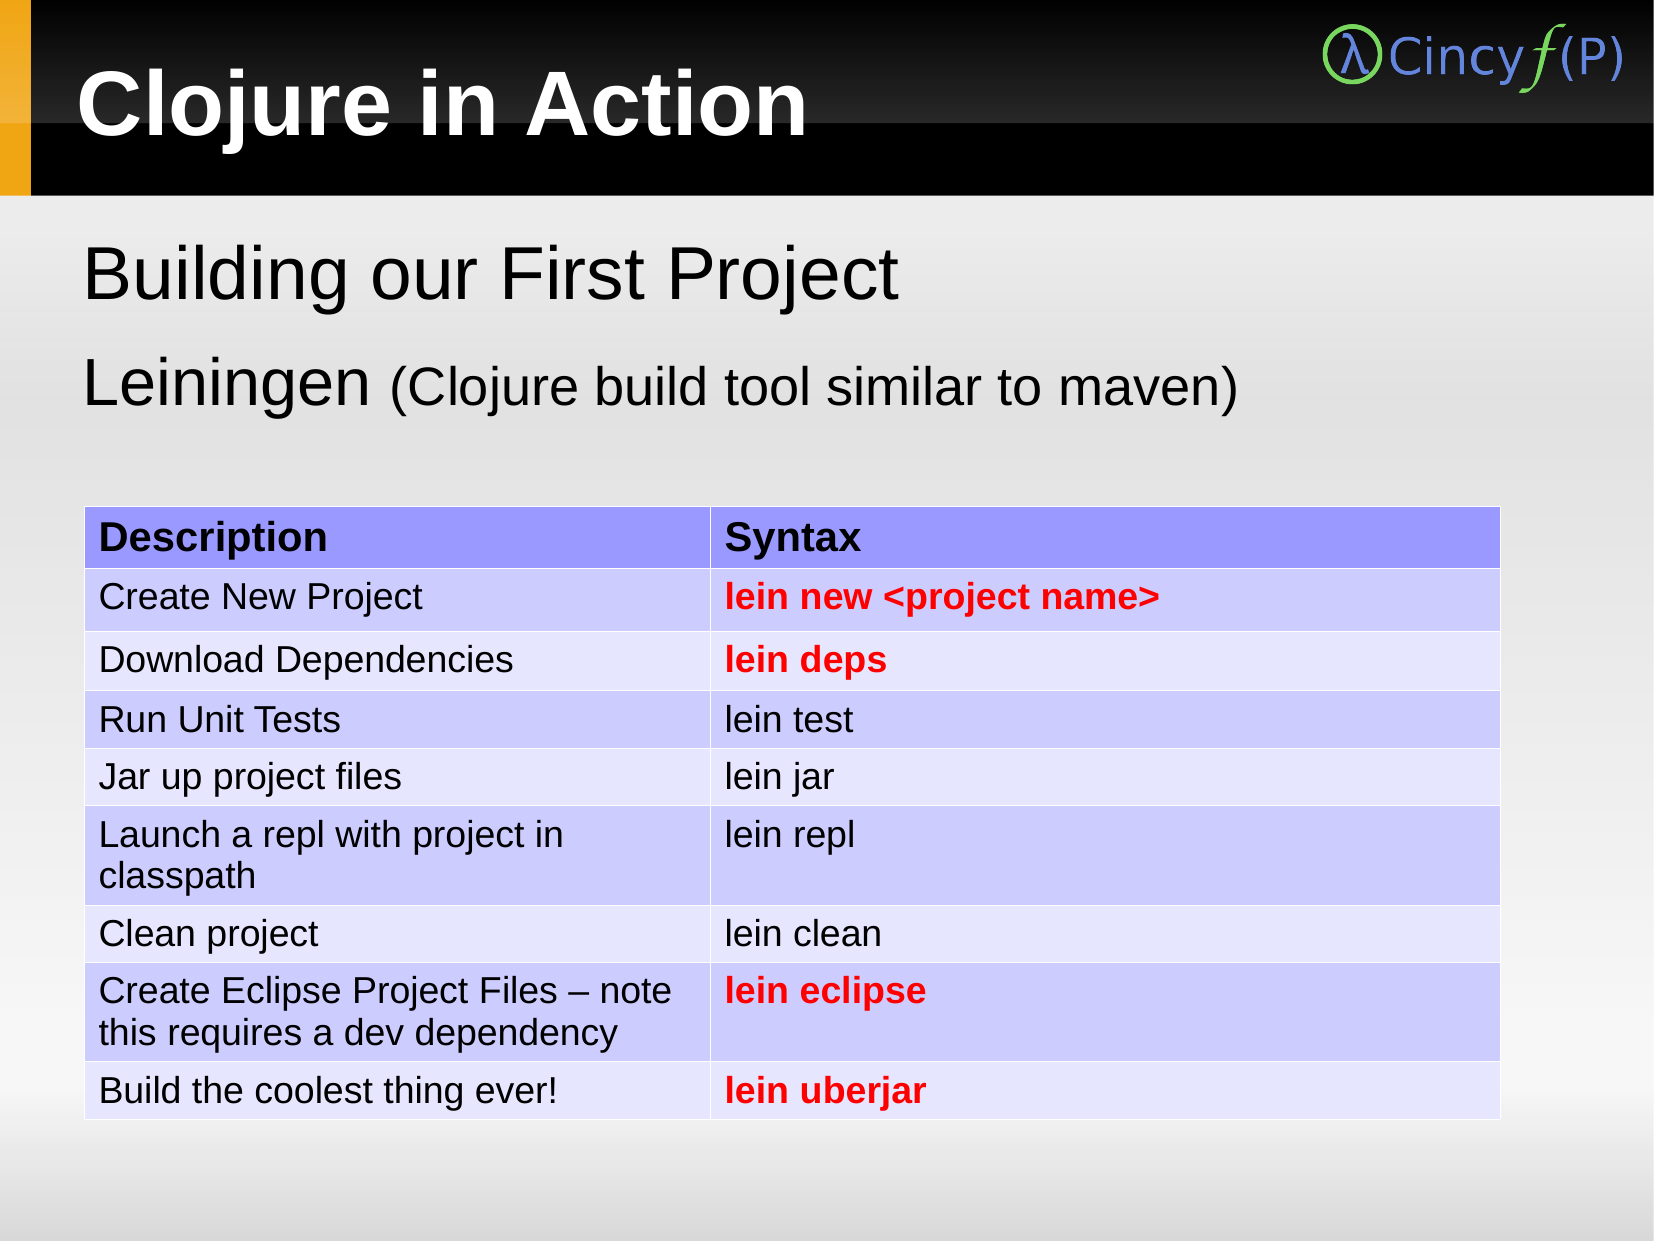

# Clojure in Action
Building our First Project
Leiningen (Clojure build tool similar to maven)
| Description | Syntax |
| --- | --- |
| Create New Project | lein new <project name> |
| Download Dependencies | lein deps |
| Run Unit Tests | lein test |
| Jar up project files | lein jar |
| Launch a repl with project in classpath | lein repl |
| Clean project | lein clean |
| Create Eclipse Project Files – note this requires a dev dependency | lein eclipse |
| Build the coolest thing ever! | lein uberjar |